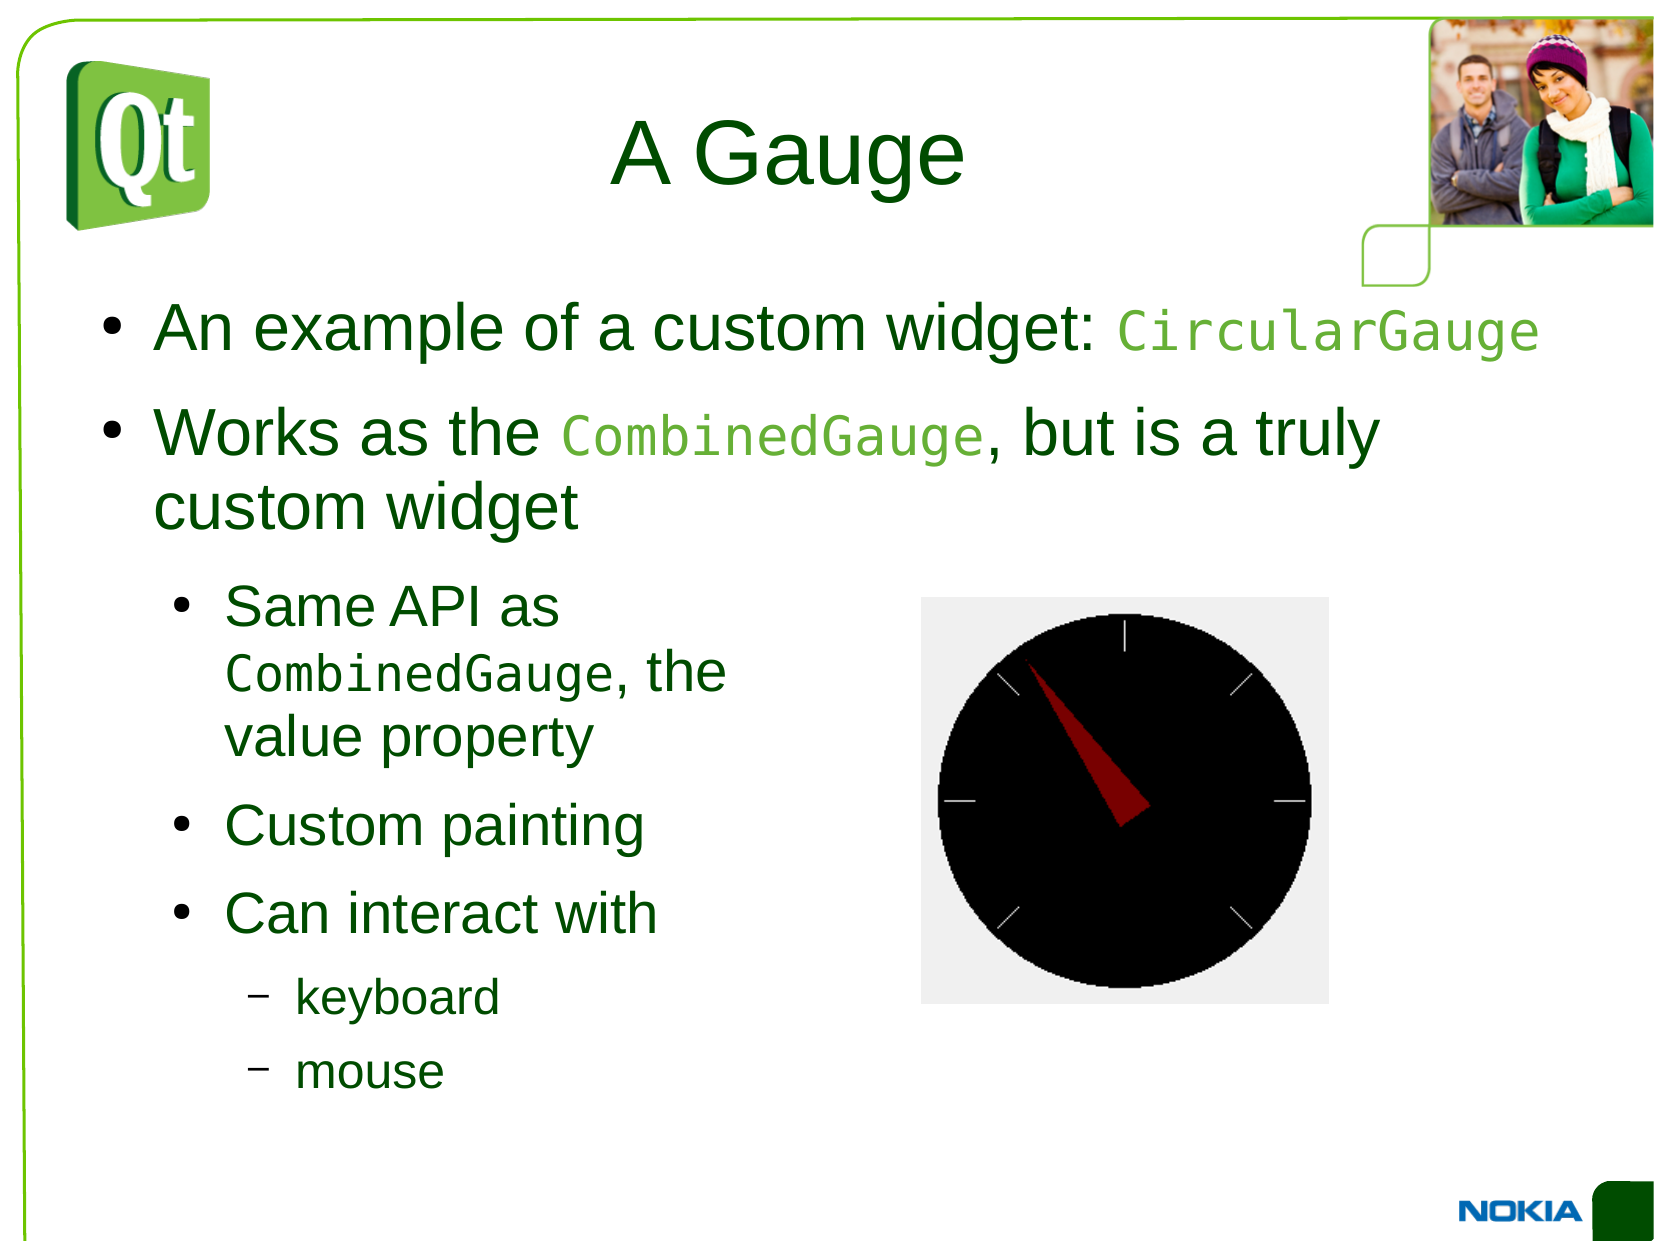

# A Gauge
An example of a custom widget: CircularGauge
Works as the CombinedGauge, but is a truly custom widget
Same API as
CombinedGauge, the
value property
Custom painting
Can interact with
keyboard
mouse